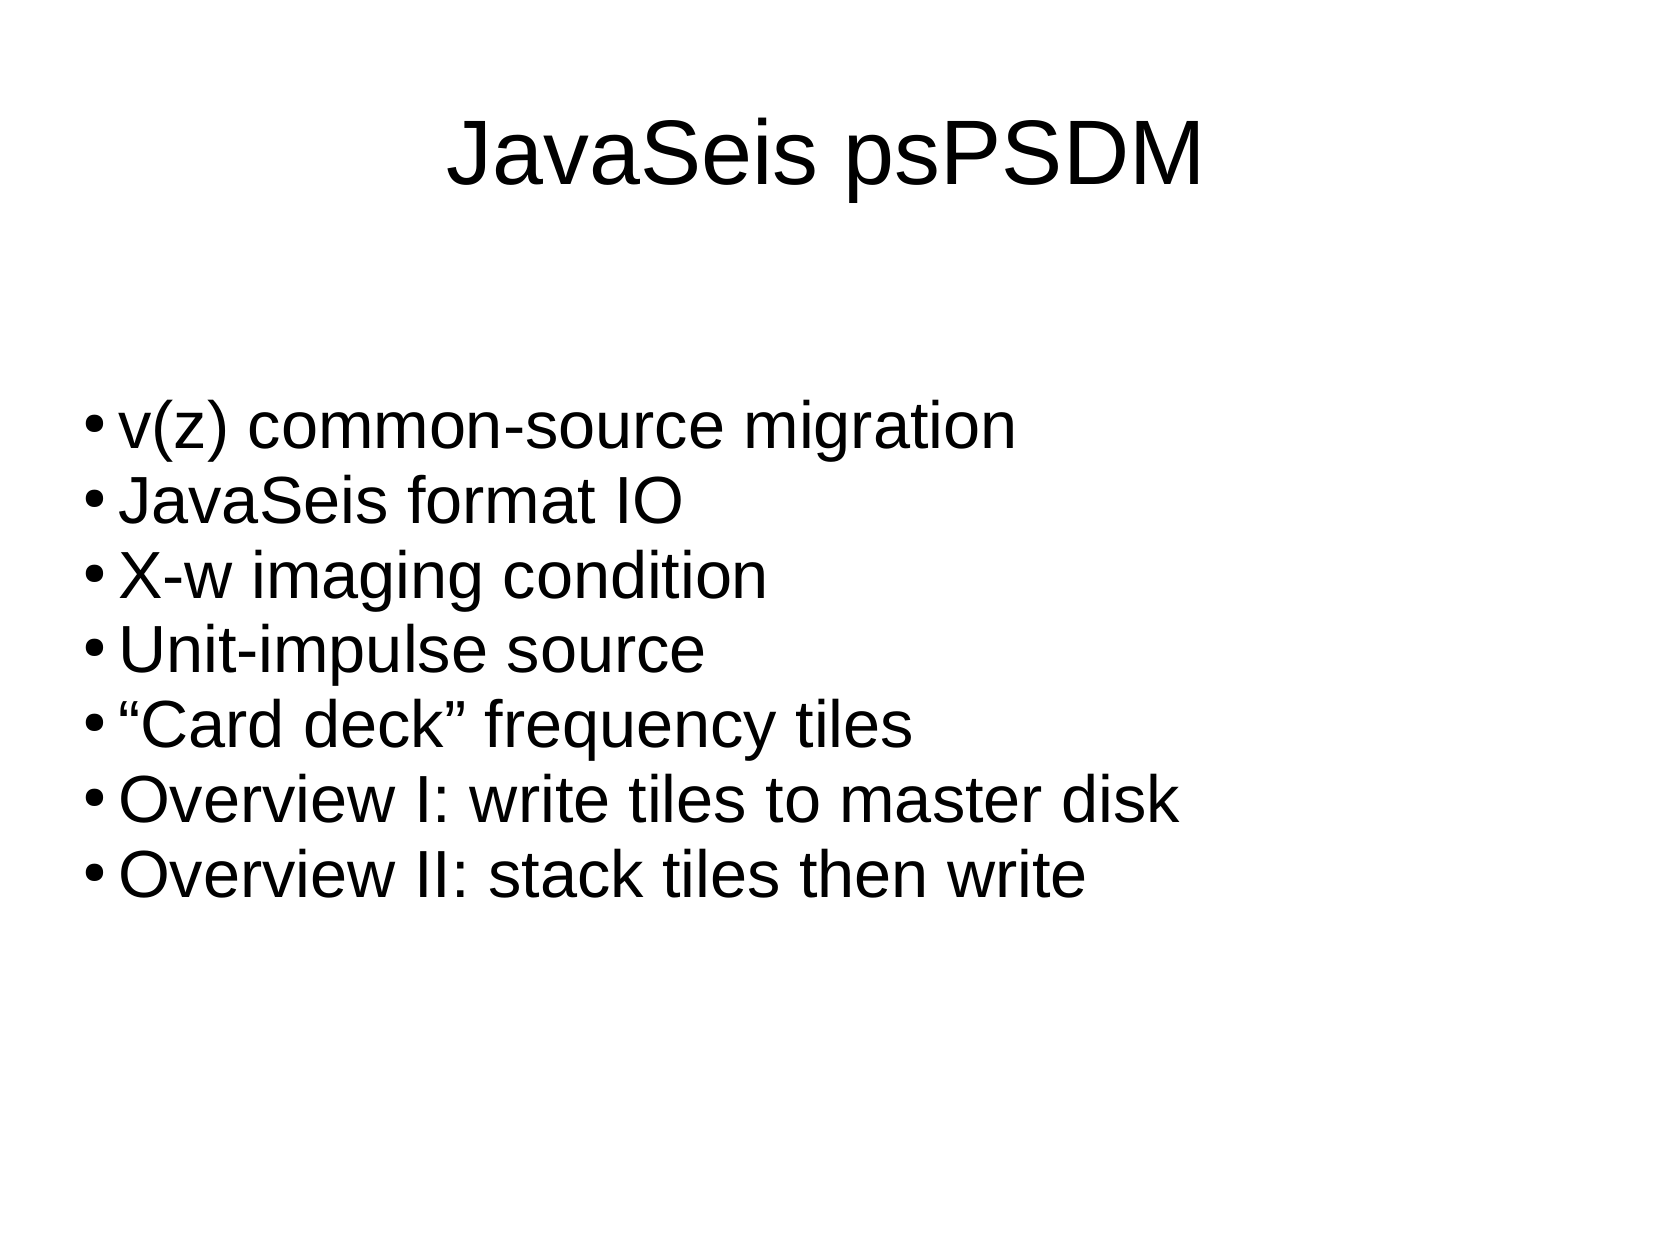

# JavaSeis psPSDM
v(z) common-source migration
JavaSeis format IO
X-w imaging condition
Unit-impulse source
“Card deck” frequency tiles
Overview I: write tiles to master disk
Overview II: stack tiles then write